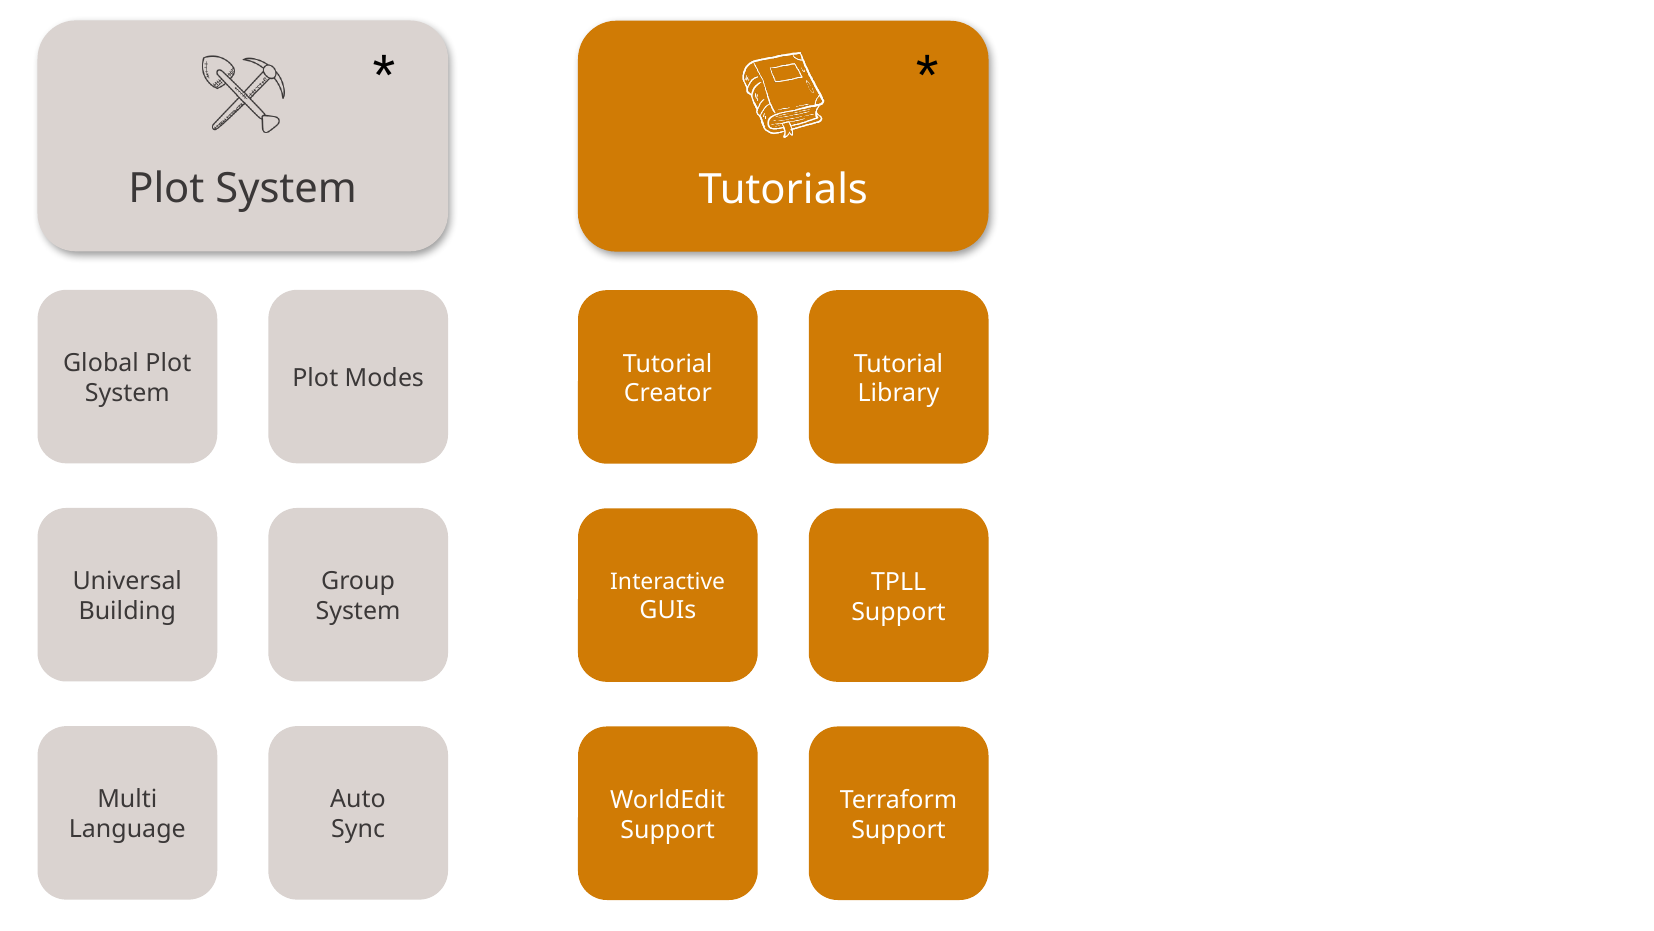

*
Plot System
Global Plot System
Plot Modes
Universal
Building
Group System
Multi Language
Auto
Sync
*
Tutorials
Tutorial Creator
Tutorial Library
Interactive
GUIs
TPLL Support
WorldEdit Support
Terraform Support